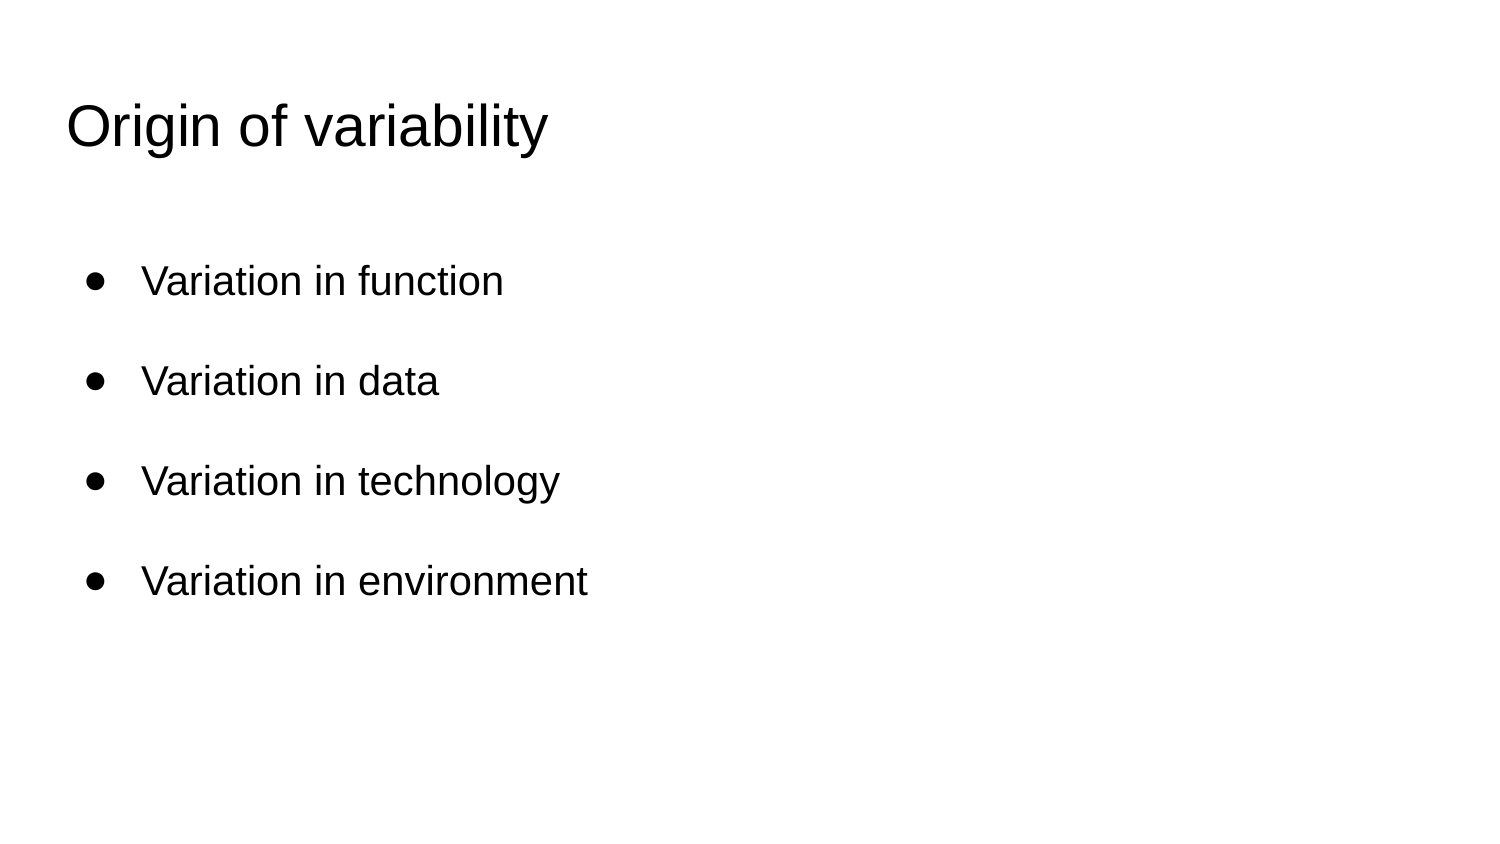

# Origin of variability
Variation in function
Variation in data
Variation in technology
Variation in environment